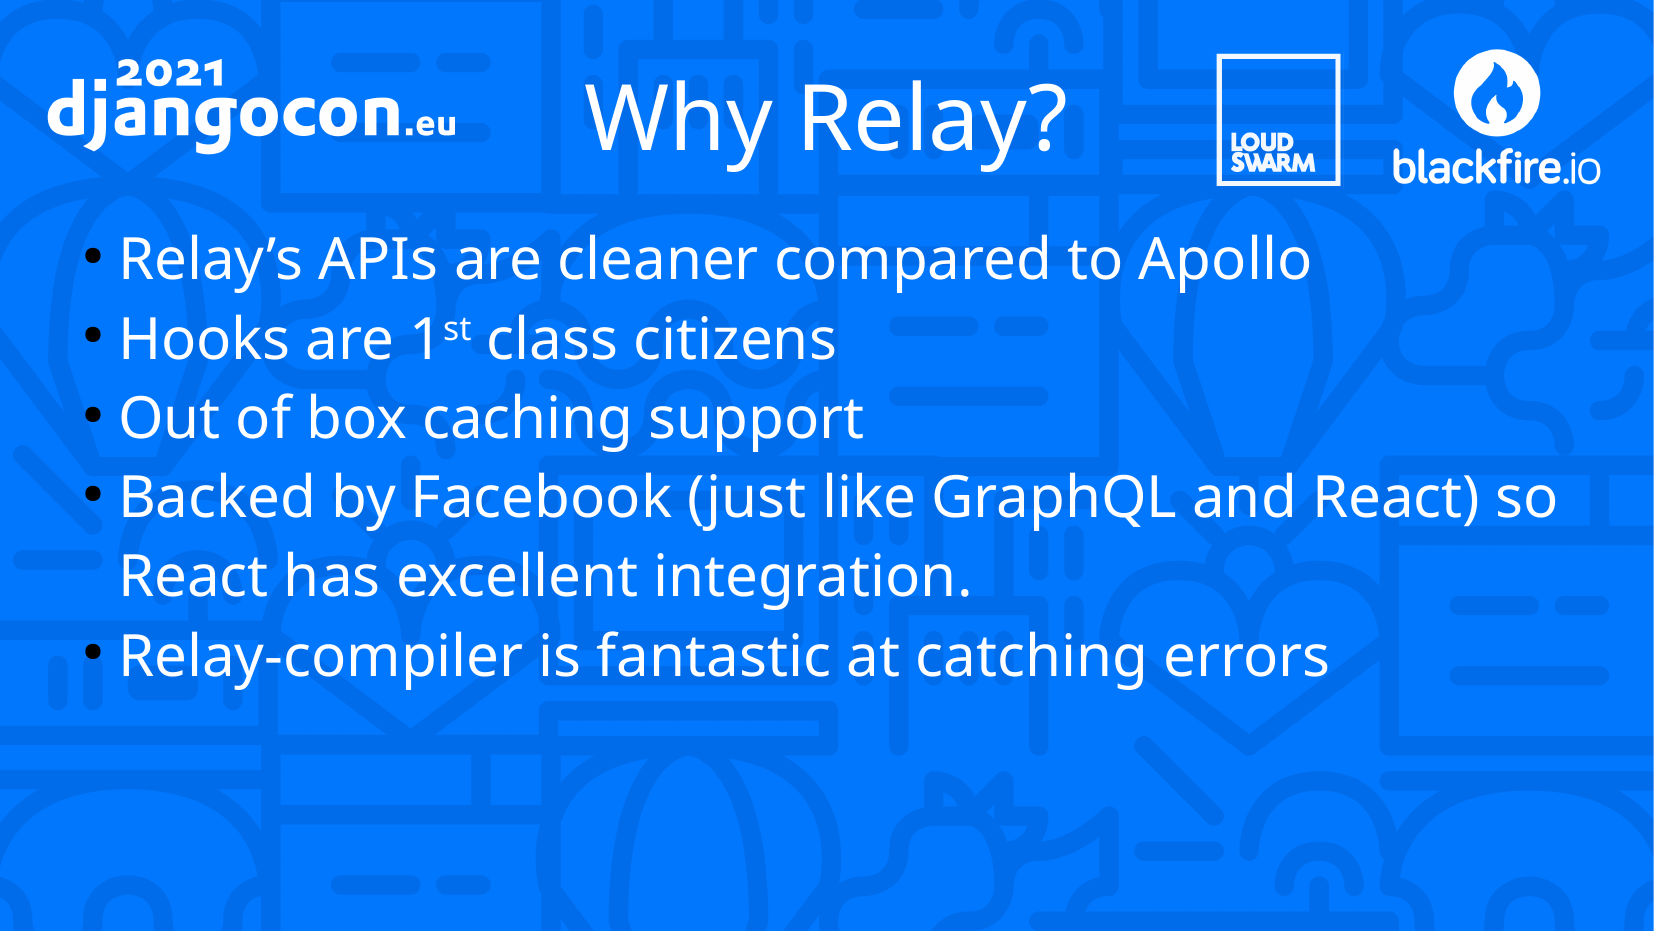

# Why Relay?
Relay’s APIs are cleaner compared to Apollo
Hooks are 1st class citizens
Out of box caching support
Backed by Facebook (just like GraphQL and React) so React has excellent integration.
Relay-compiler is fantastic at catching errors